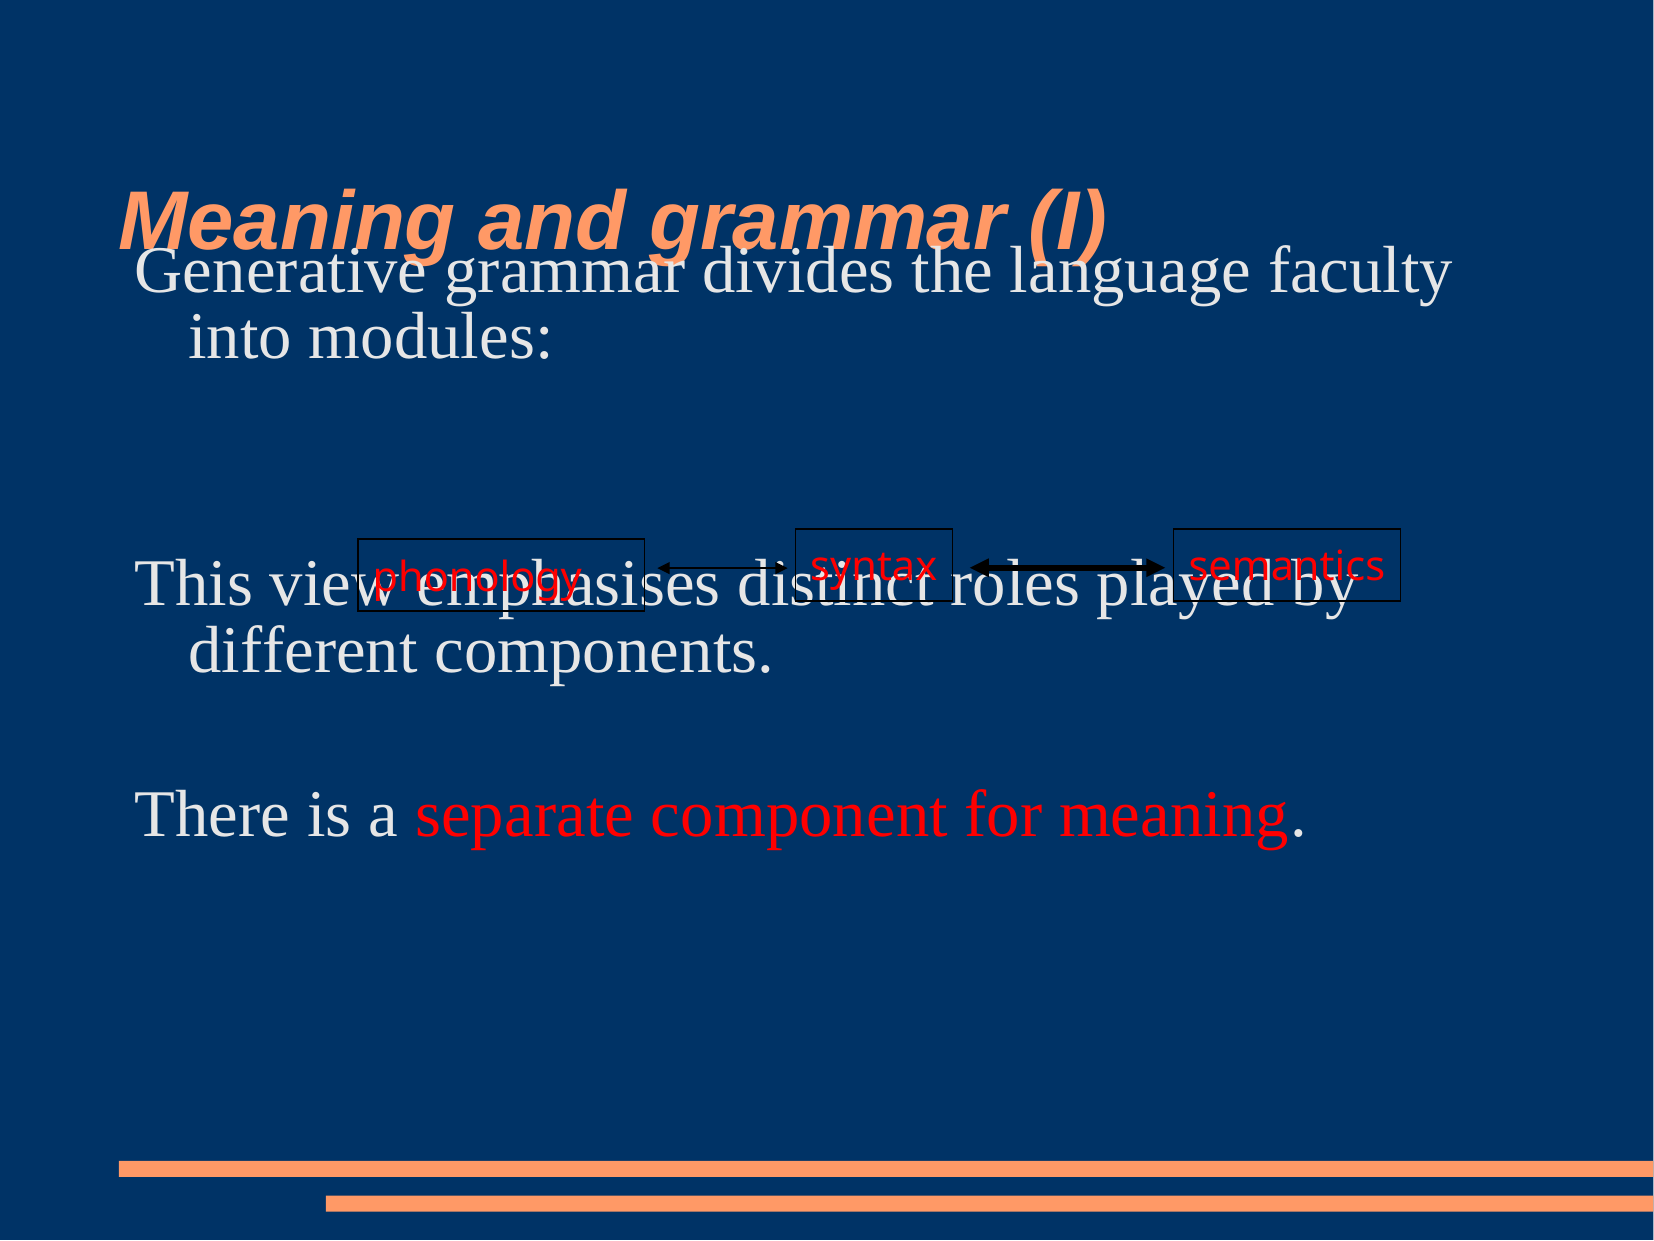

# Meaning and grammar (I)
Generative grammar divides the language faculty into modules:
This view emphasises distinct roles played by different components.
There is a separate component for meaning.
syntax
semantics
phonology